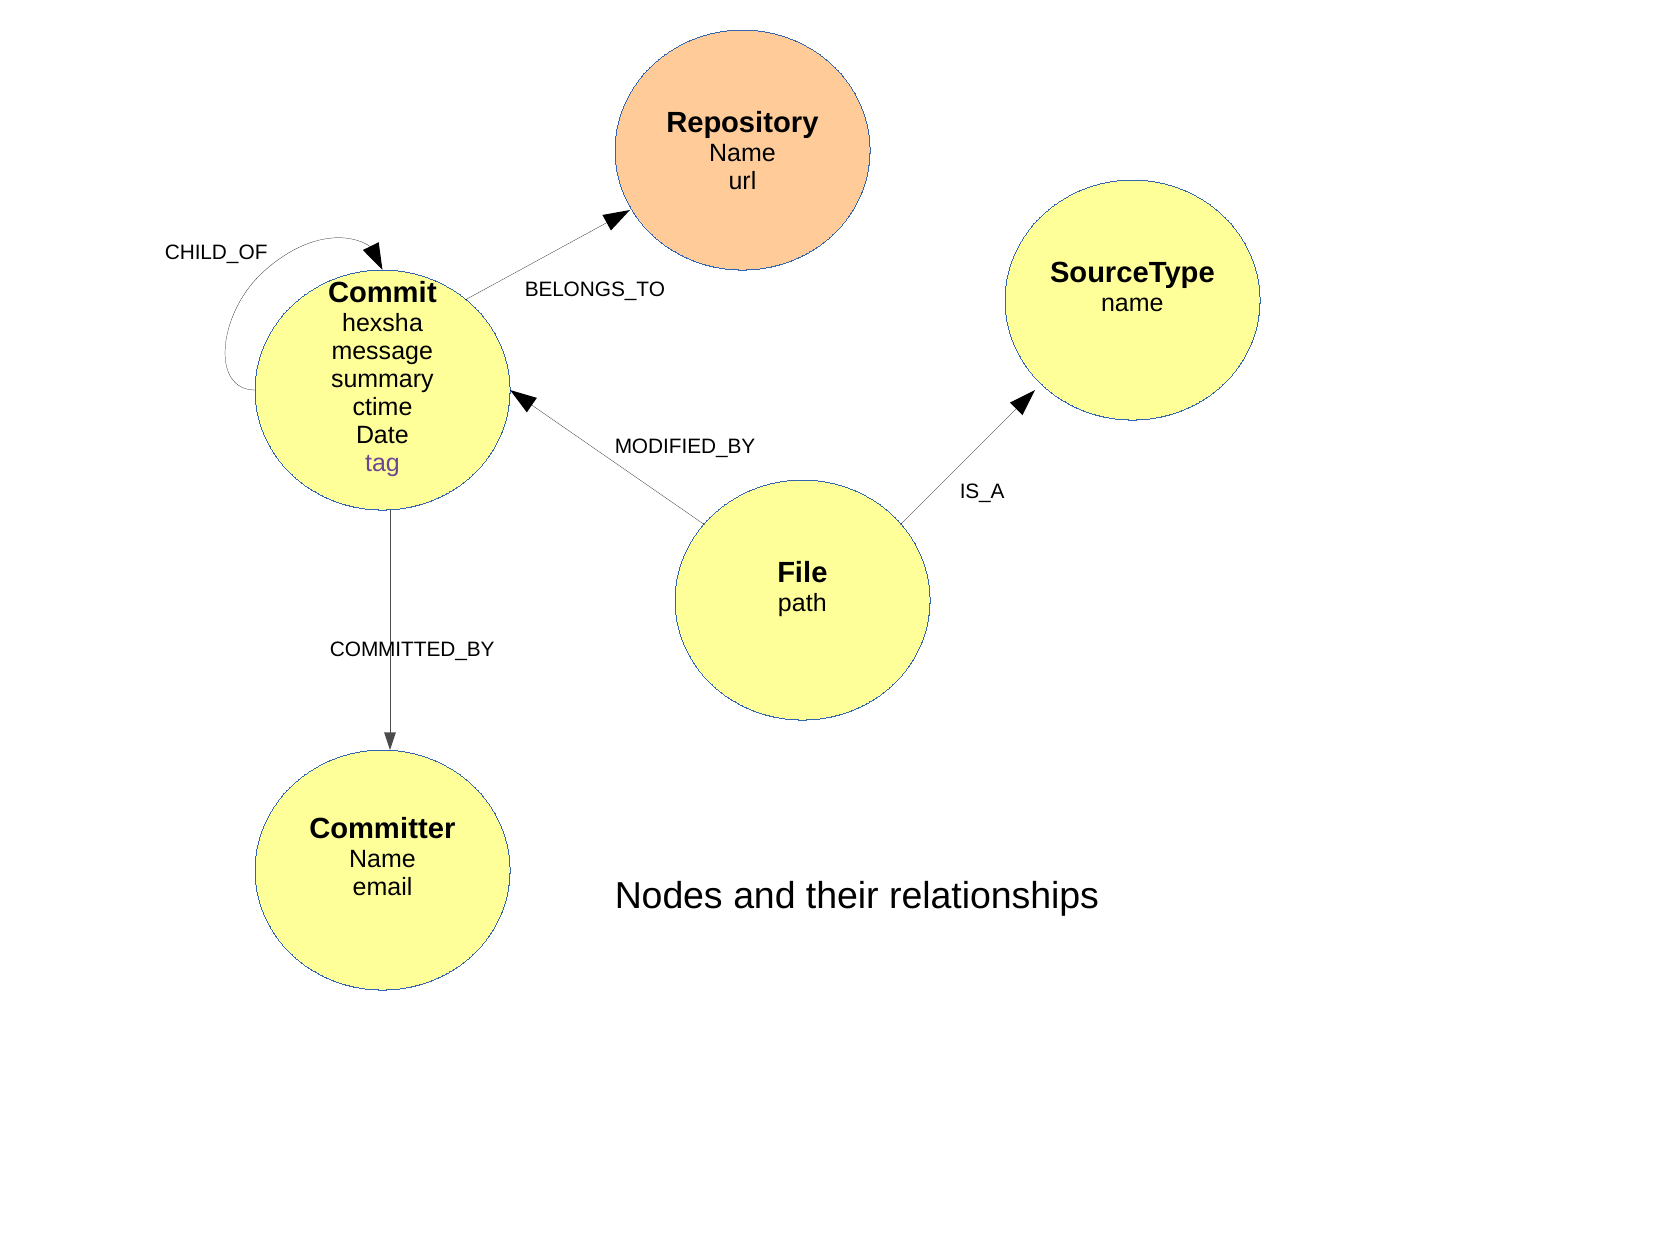

Repository
Name
url
SourceType
name
CHILD_OF
Commit
hexsha
message
summary
ctime
Date
tag
BELONGS_TO
MODIFIED_BY
IS_A
File
path
COMMITTED_BY
Committer
Name
email
Nodes and their relationships